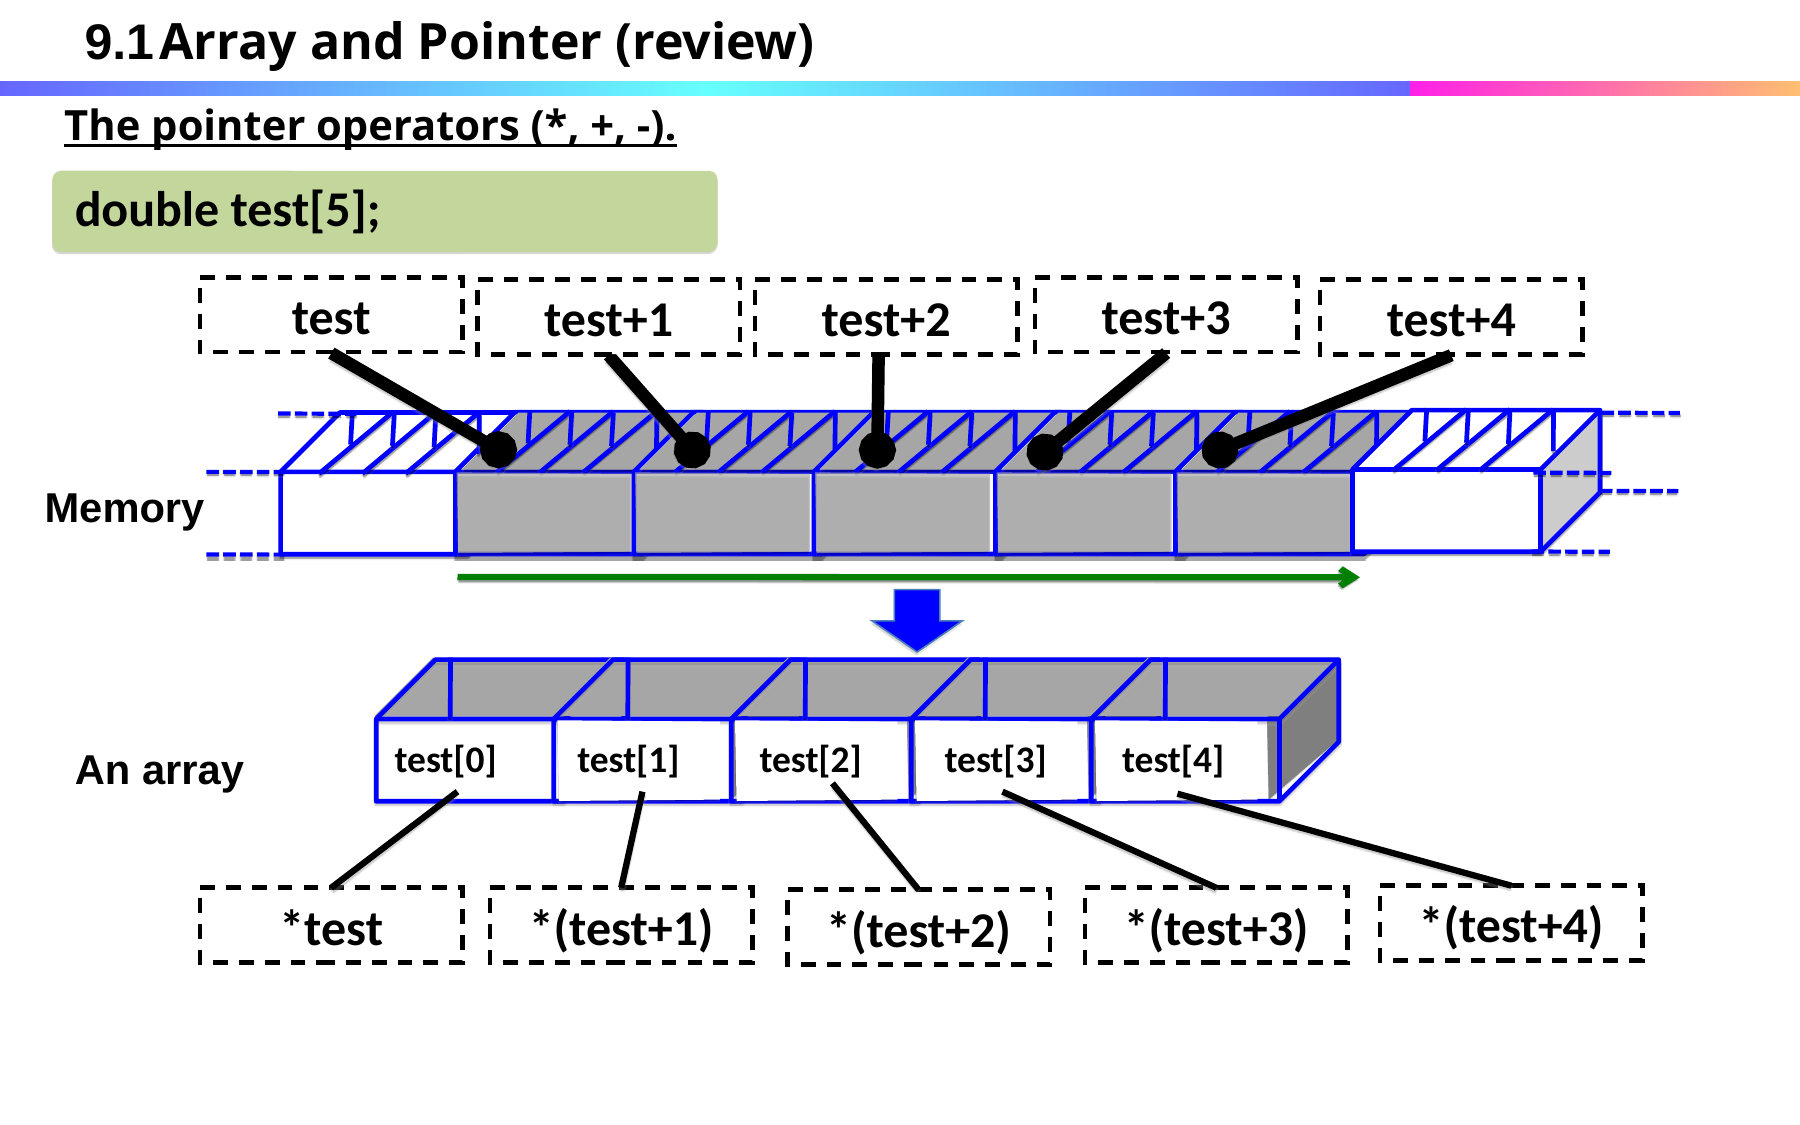

9.1	Array and Pointer (review)
The pointer operators (*, +, -).
double test[5];
test
test+3
test+1
test+2
test+4
Memory
test[0]
test[1]
test[2]
test[3]
test[4]
An array
*(test+4)
*test
*(test+1)
*(test+3)
*(test+2)